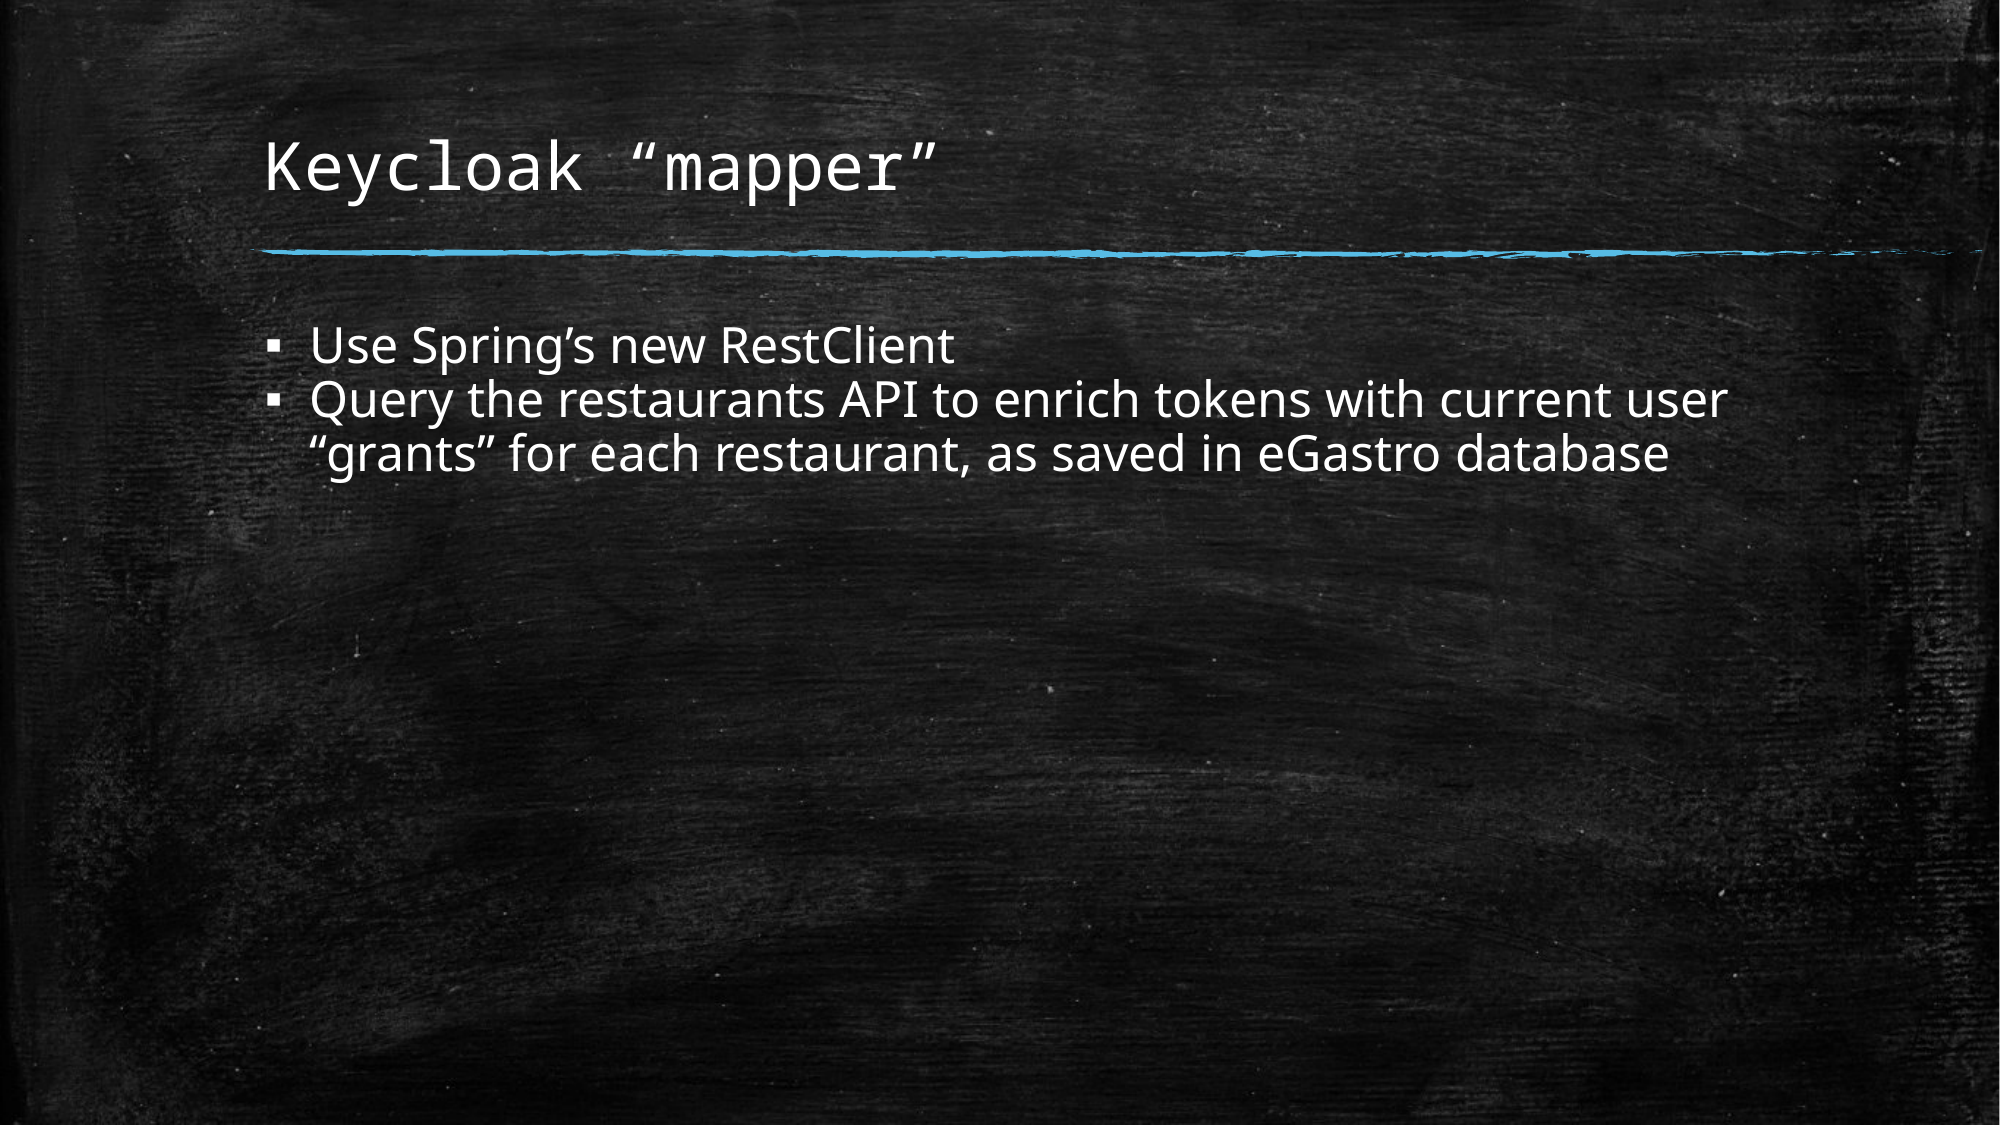

# Keycloak “mapper”
Use Spring’s new RestClient
Query the restaurants API to enrich tokens with current user “grants” for each restaurant, as saved in eGastro database